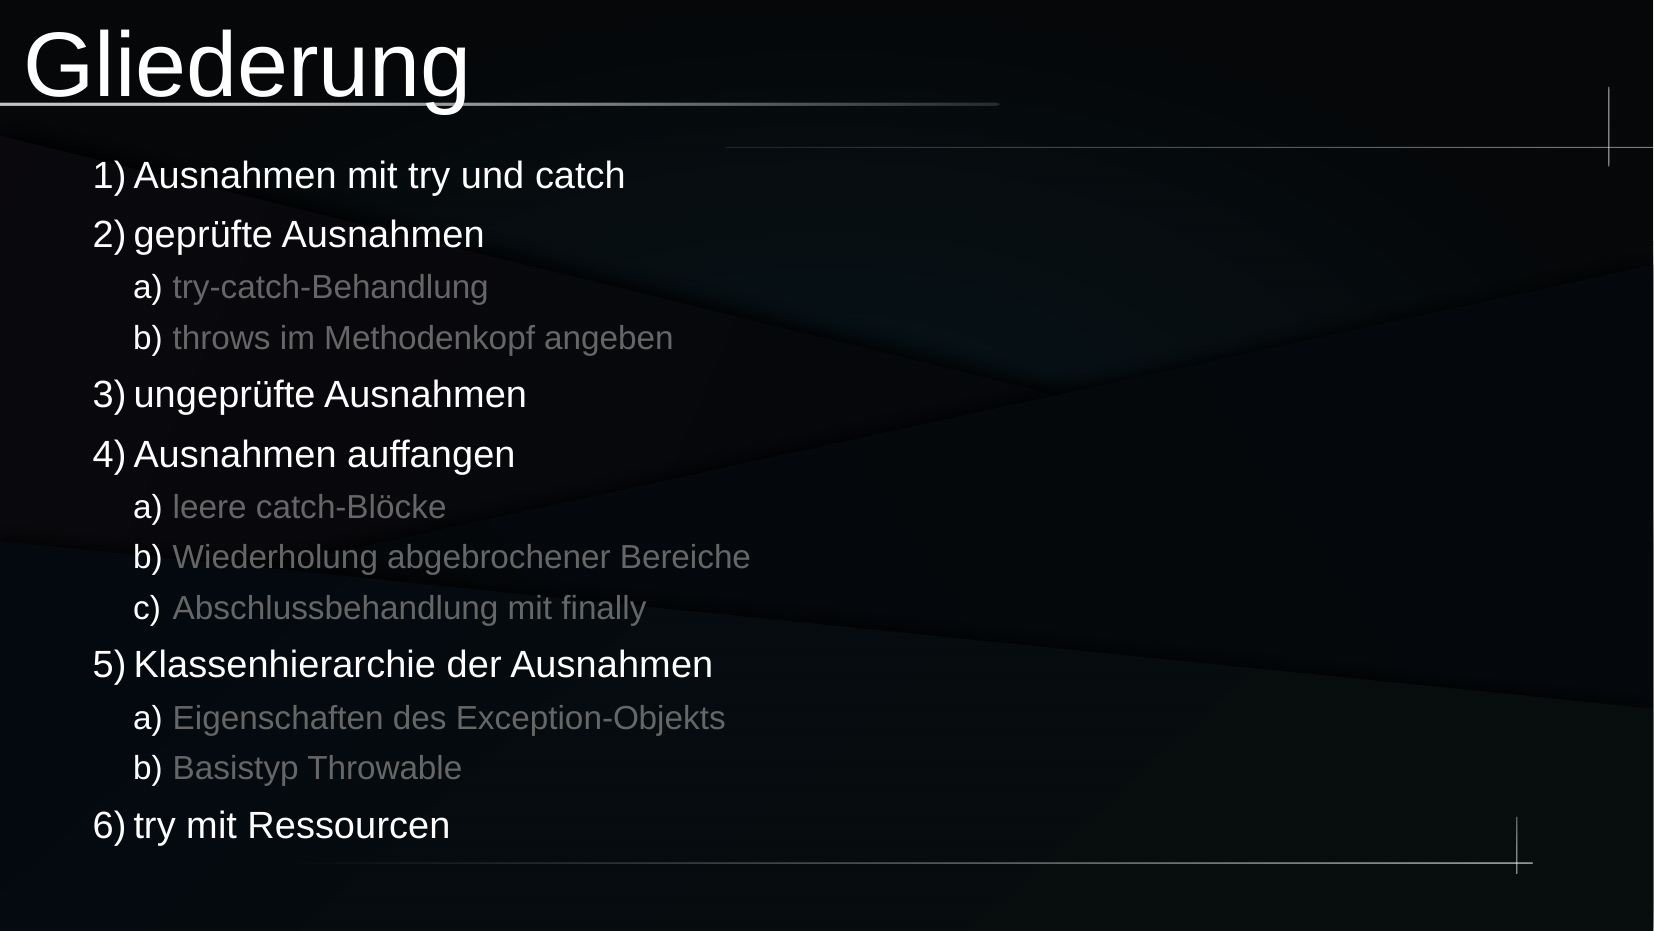

# Gliederung
 Ausnahmen mit try und catch
 geprüfte Ausnahmen
 try-catch-Behandlung
 throws im Methodenkopf angeben
 ungeprüfte Ausnahmen
 Ausnahmen auffangen
 leere catch-Blöcke
 Wiederholung abgebrochener Bereiche
 Abschlussbehandlung mit finally
 Klassenhierarchie der Ausnahmen
 Eigenschaften des Exception-Objekts
 Basistyp Throwable
 try mit Ressourcen